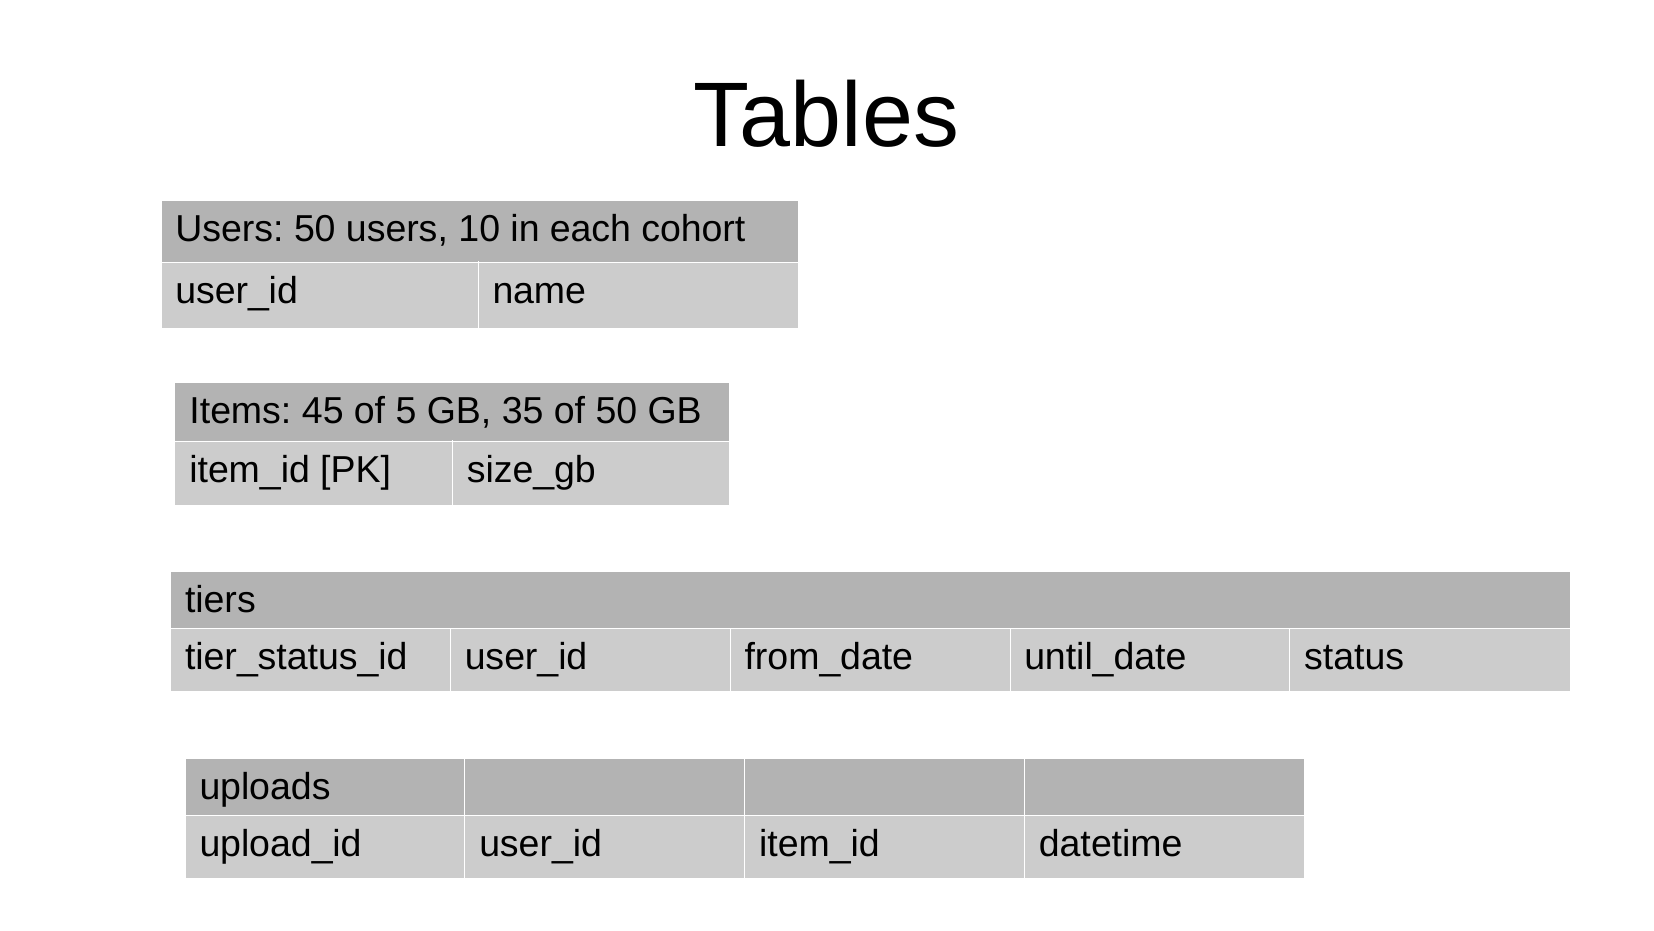

# Tables
| Users: 50 users, 10 in each cohort | |
| --- | --- |
| user\_id | name |
| Items: 45 of 5 GB, 35 of 50 GB | |
| --- | --- |
| item\_id [PK] | size\_gb |
| tiers | | | | |
| --- | --- | --- | --- | --- |
| tier\_status\_id | user\_id | from\_date | until\_date | status |
| uploads | | | |
| --- | --- | --- | --- |
| upload\_id | user\_id | item\_id | datetime |